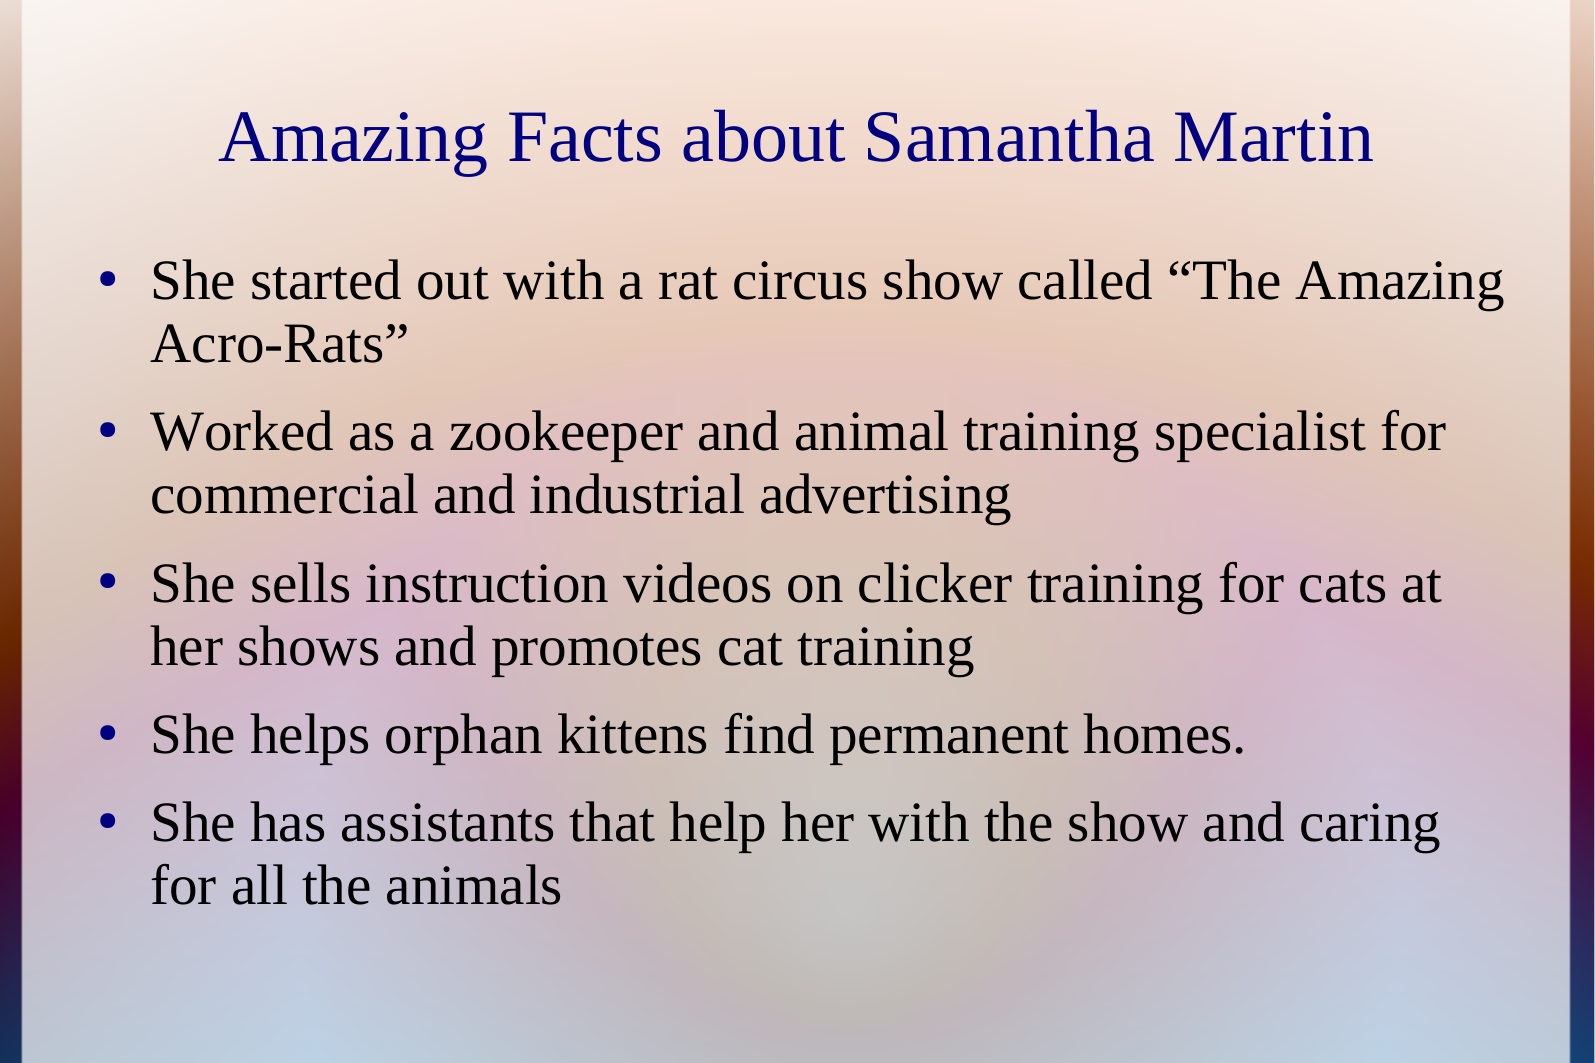

# Amazing Facts about Samantha Martin
She started out with a rat circus show called “The Amazing Acro-Rats”
Worked as a zookeeper and animal training specialist for commercial and industrial advertising
She sells instruction videos on clicker training for cats at her shows and promotes cat training
She helps orphan kittens find permanent homes.
She has assistants that help her with the show and caring for all the animals